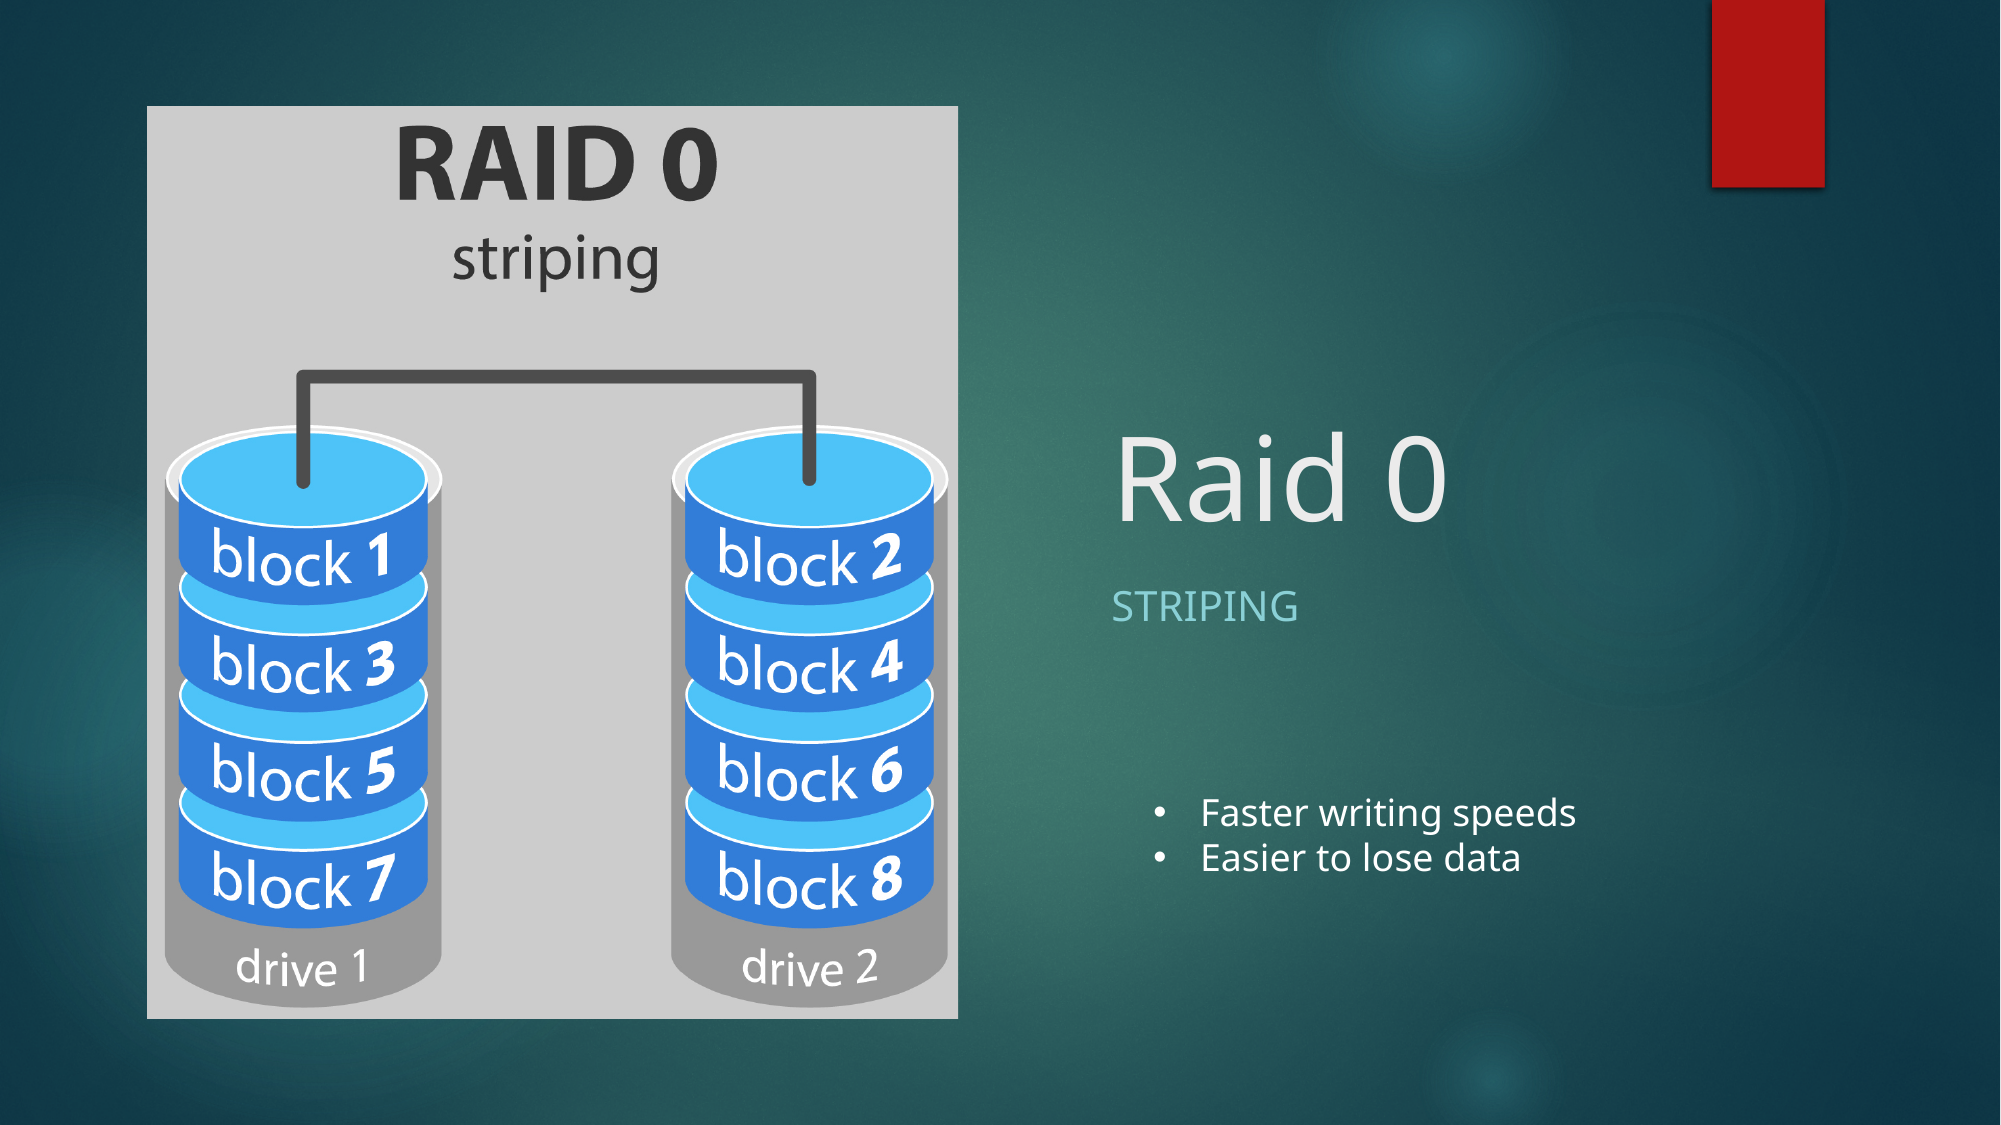

# Raid 0
Striping
Faster writing speeds
Easier to lose data